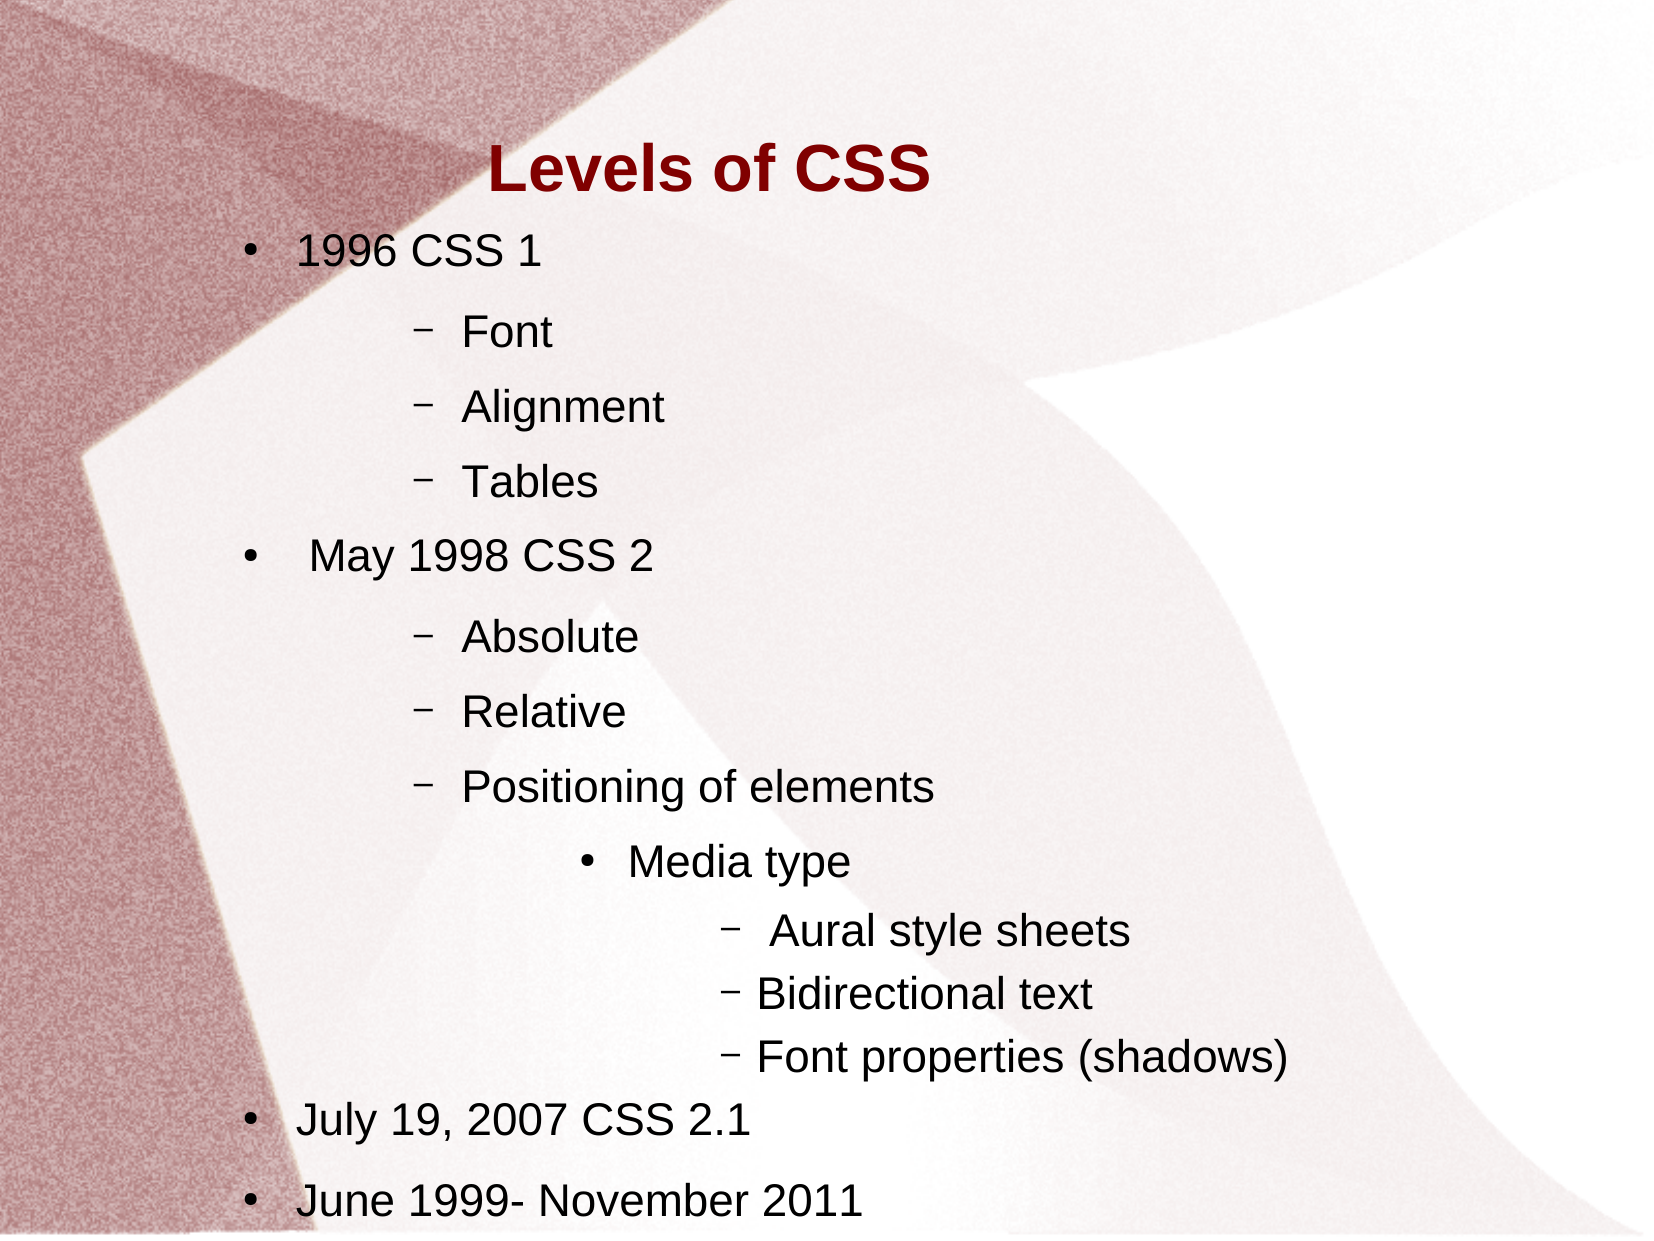

# Levels of CSS
1996 CSS 1
Font
Alignment
Tables
 May 1998 CSS 2
Absolute
Relative
Positioning of elements
 Media type
 Aural style sheets
Bidirectional text
Font properties (shadows)
July 19, 2007 CSS 2.1
June 1999- November 2011